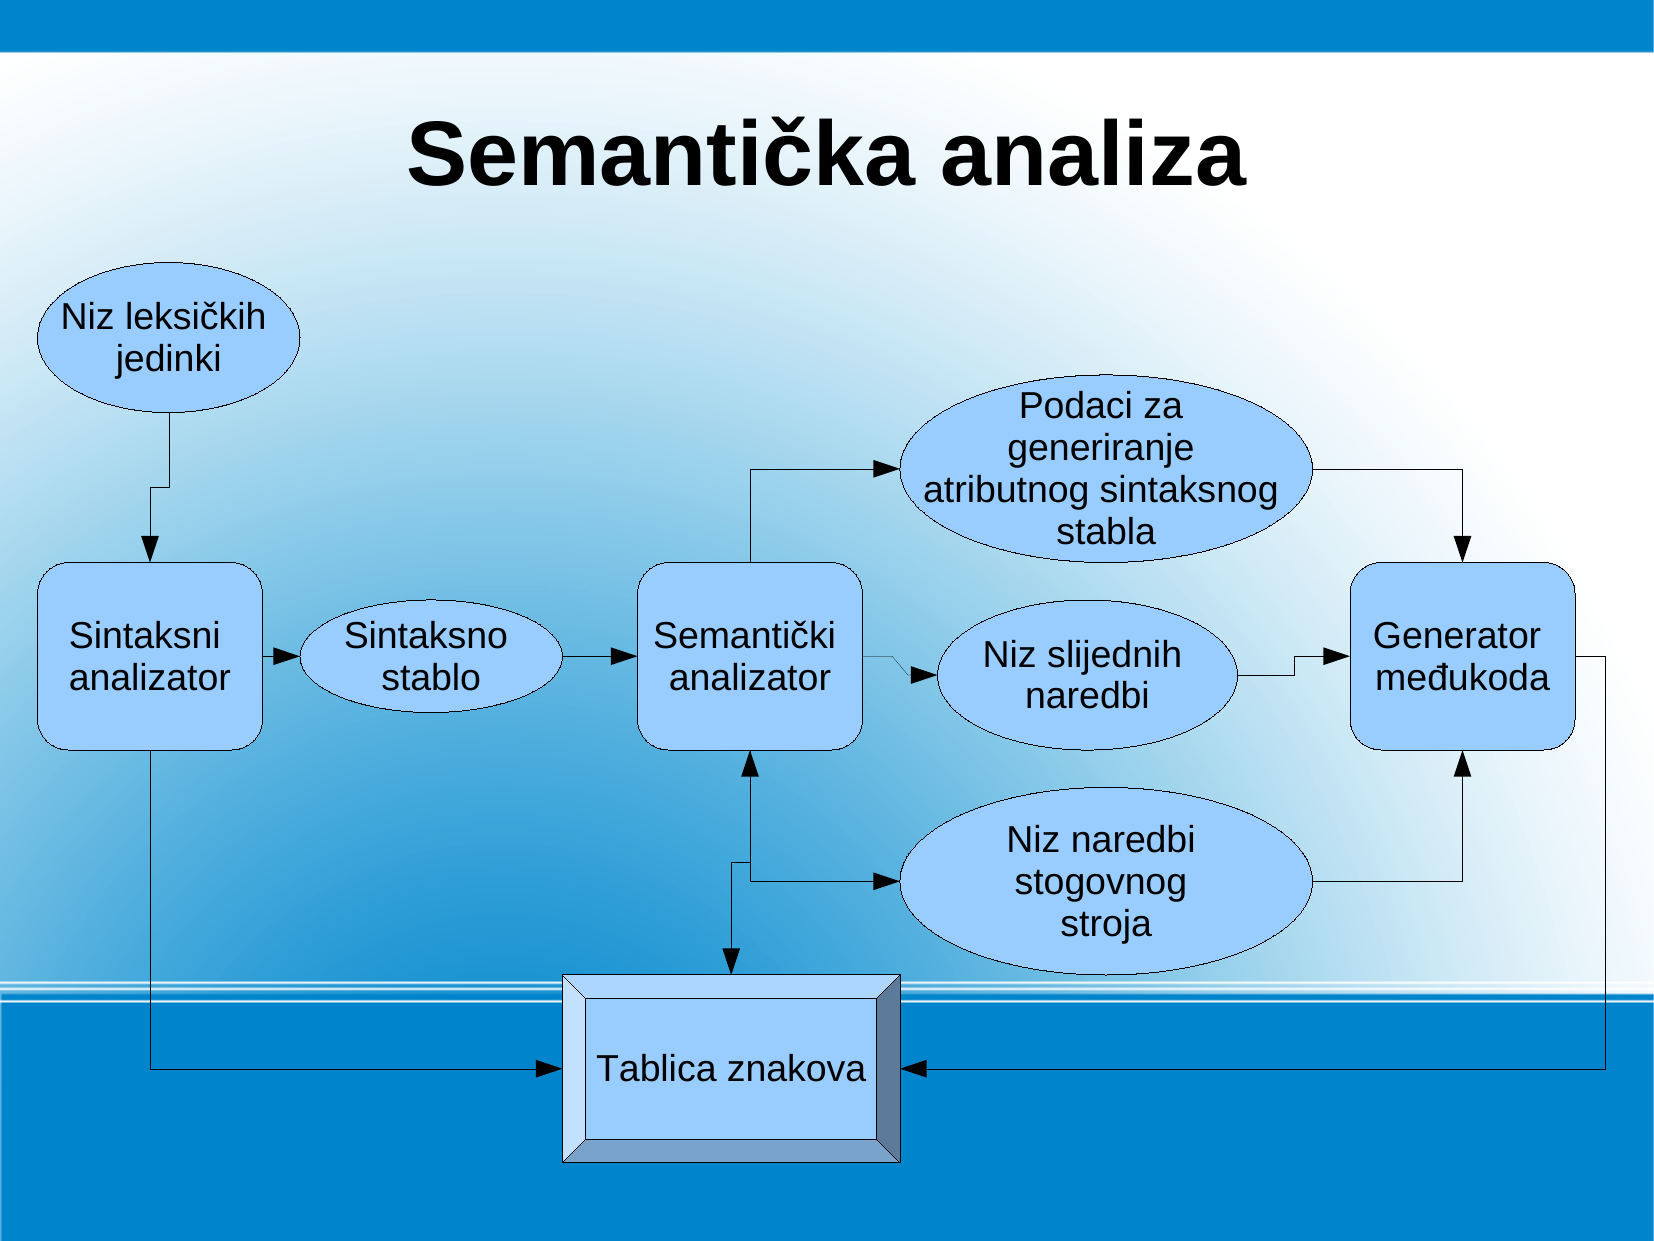

Semantička analiza
Niz leksičkih
jedinki
Podaci za
generiranje
atributnog sintaksnog
stabla
Sintaksni
analizator
Semantički
analizator
Generator
međukoda
Sintaksno
stablo
Niz slijednih
naredbi
Niz naredbi
stogovnog
stroja
Tablica znakova
#